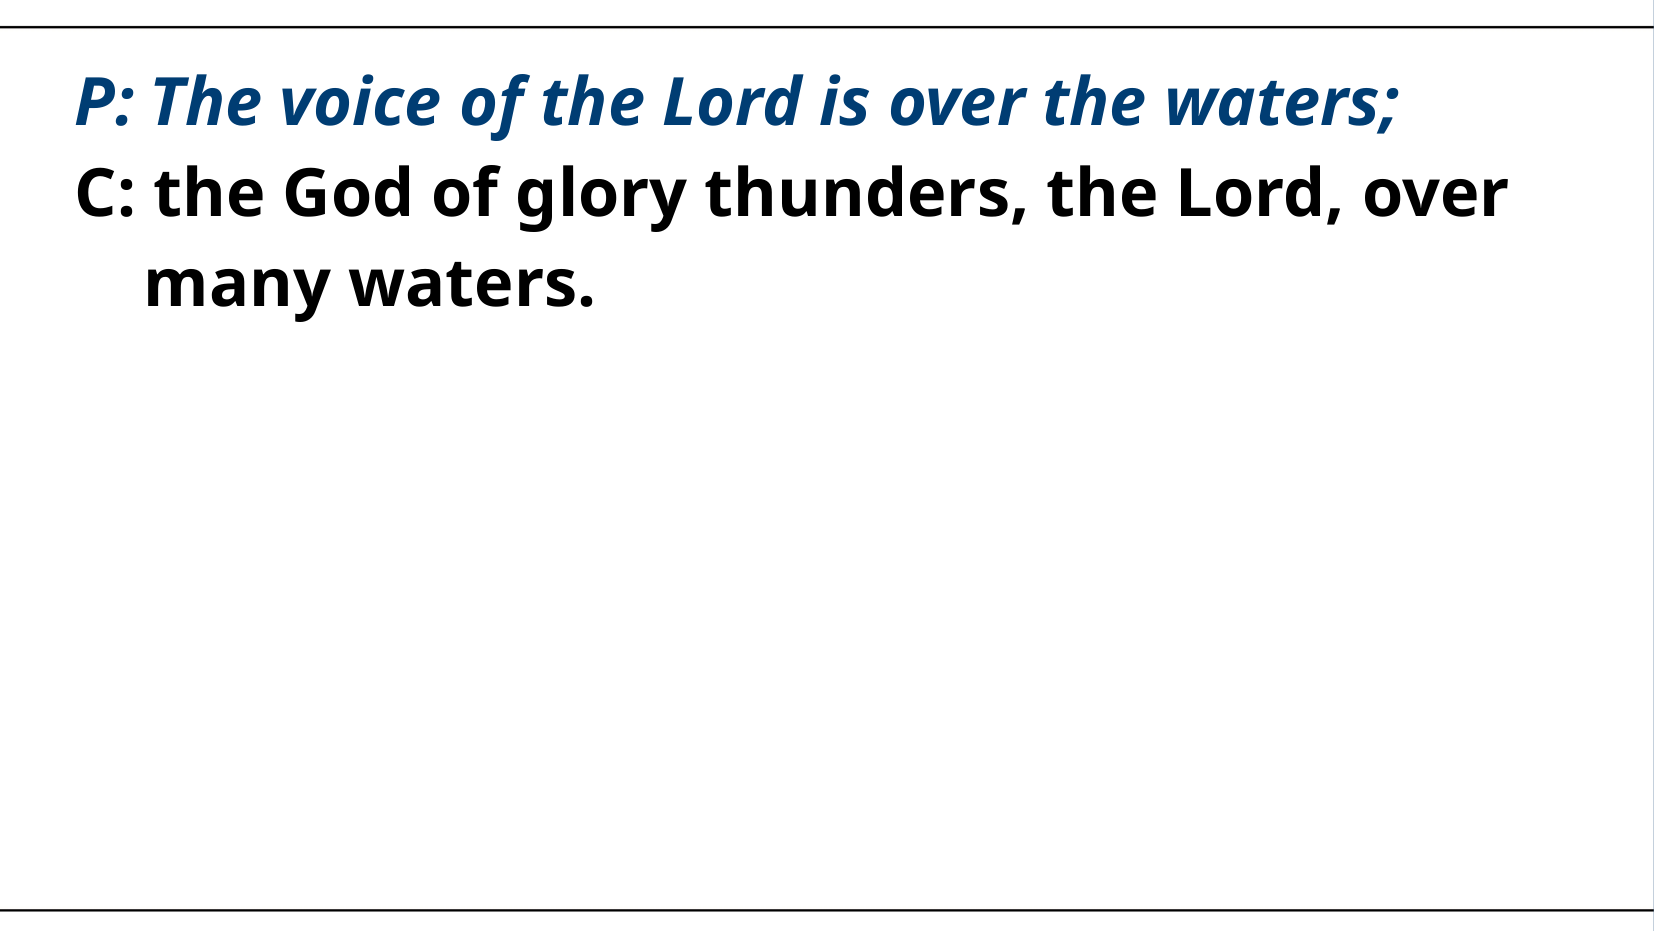

P:	The voice of the Lord is over the waters;
C: the God of glory thunders, the Lord, over
 many waters.